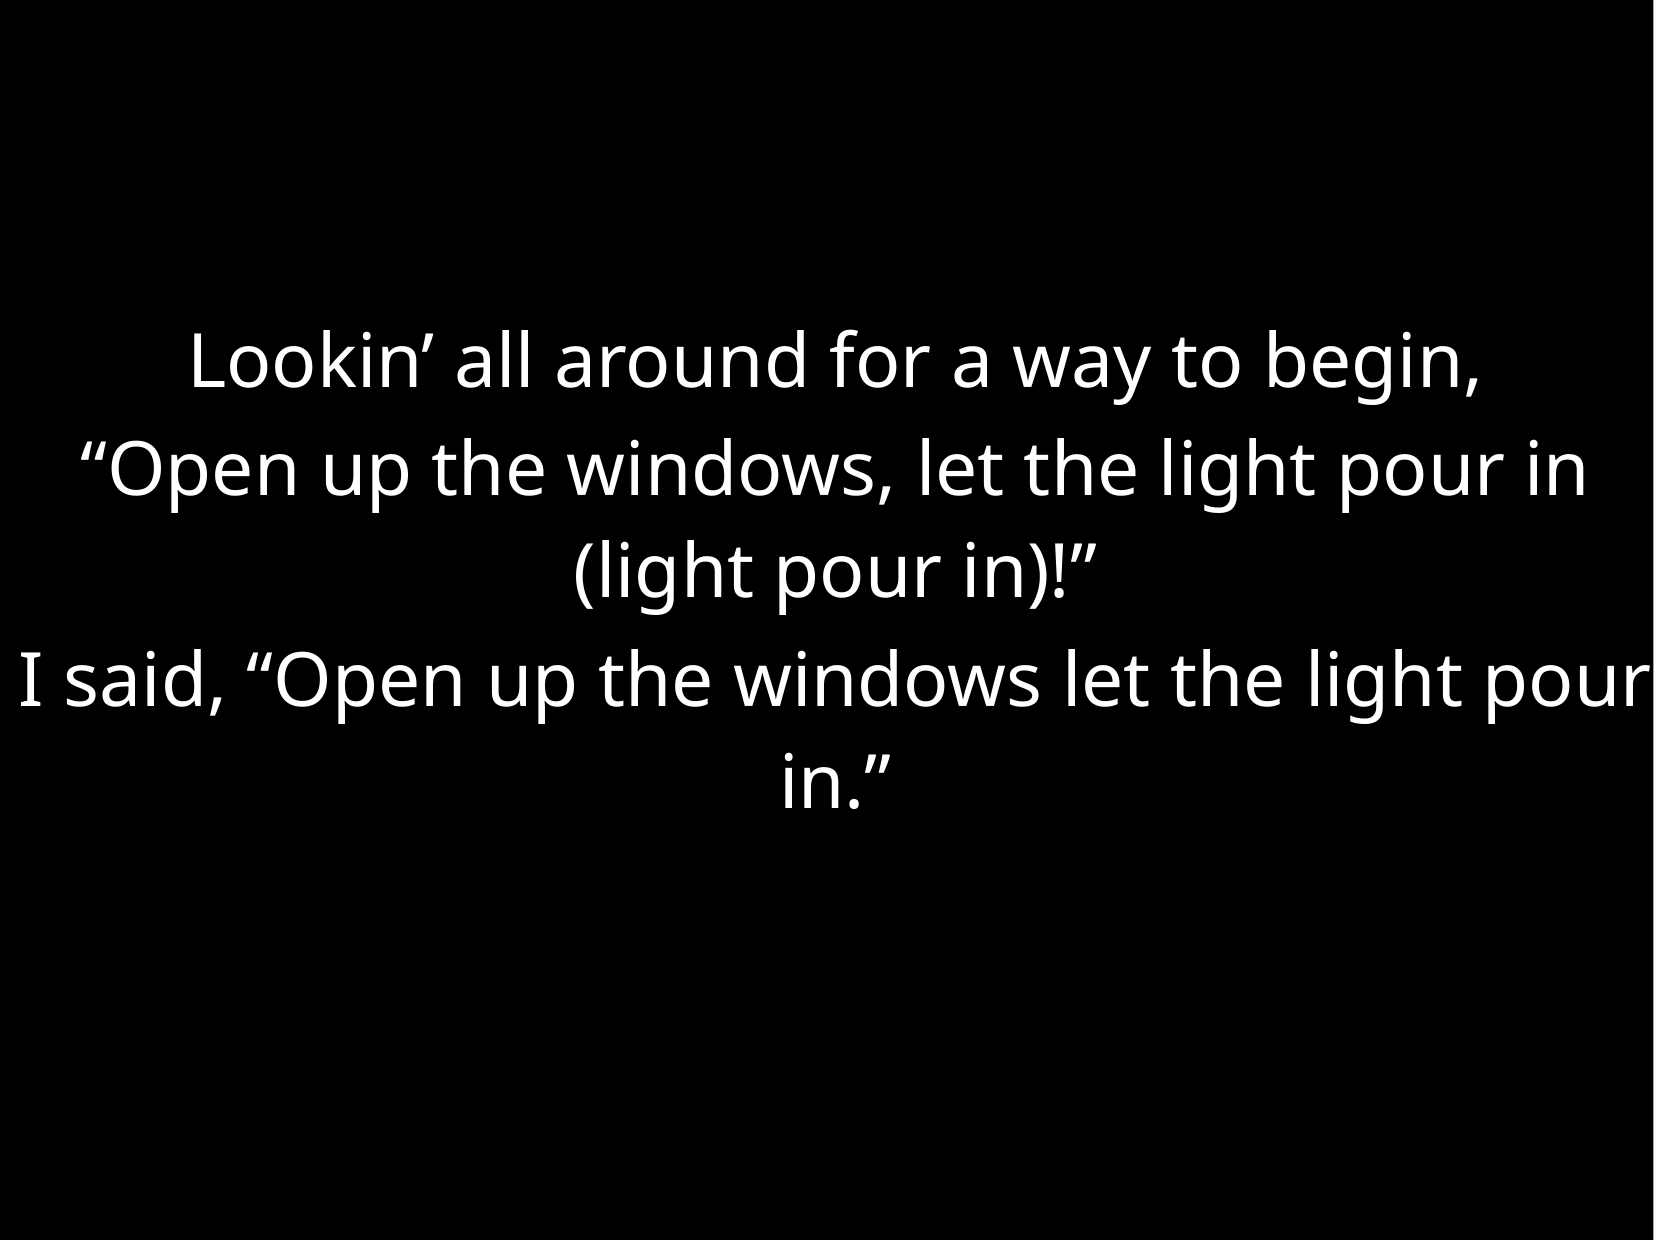

#
Lookin’ all around for a way to begin,
“Open up the windows, let the light pour in (light pour in)!”
I said, “Open up the windows let the light pour in.”